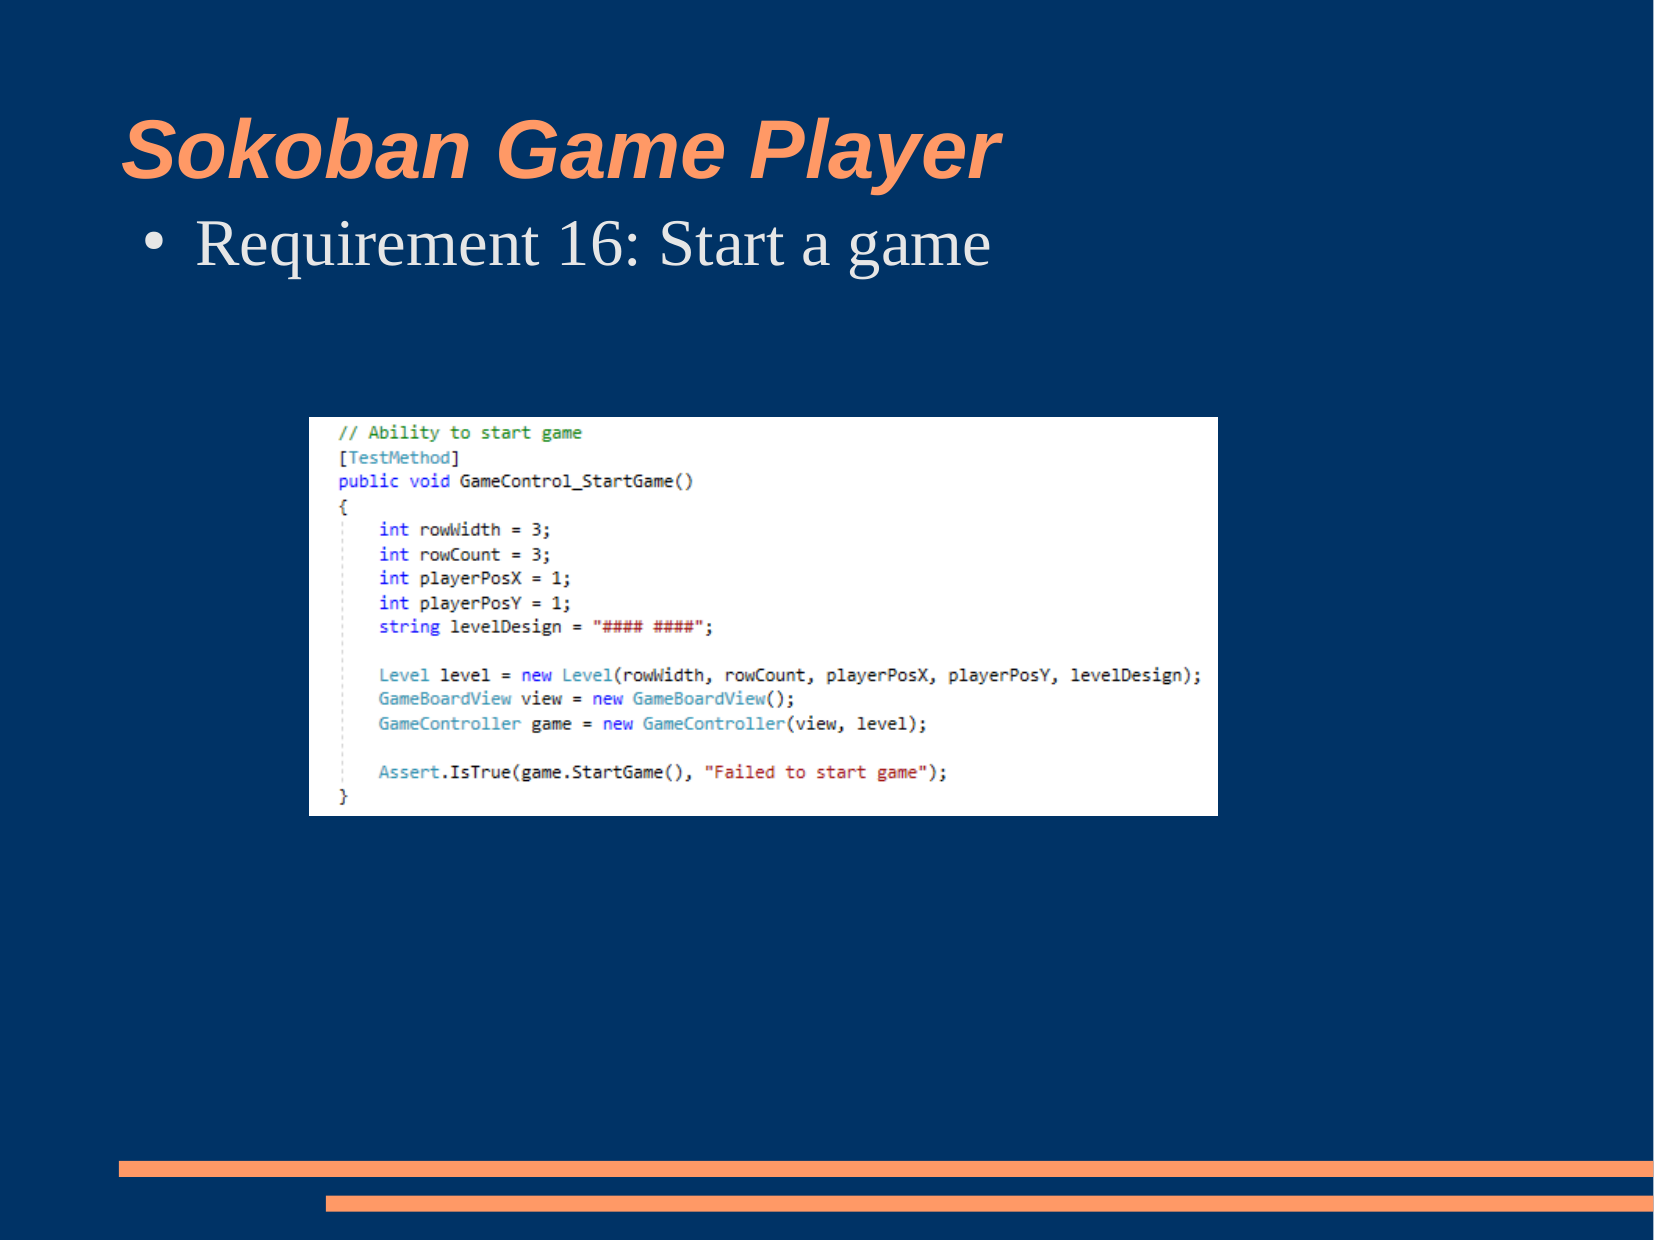

# Sokoban Game Player
Requirement 16: Start a game